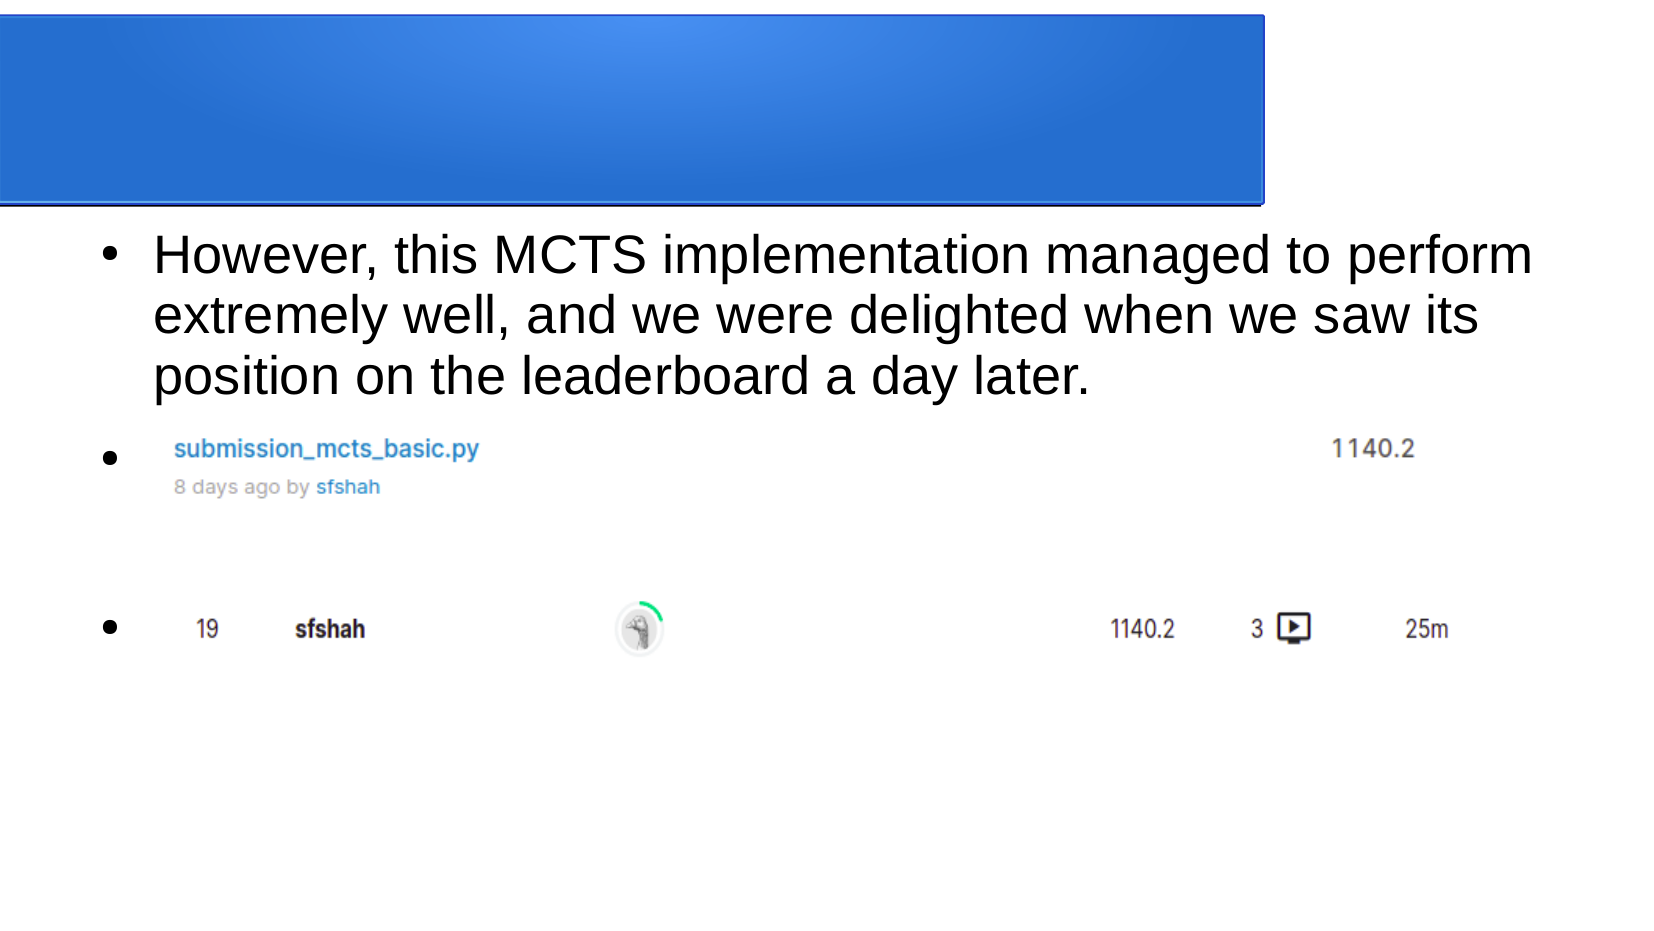

#
However, this MCTS implementation managed to perform extremely well, and we were delighted when we saw its position on the leaderboard a day later.